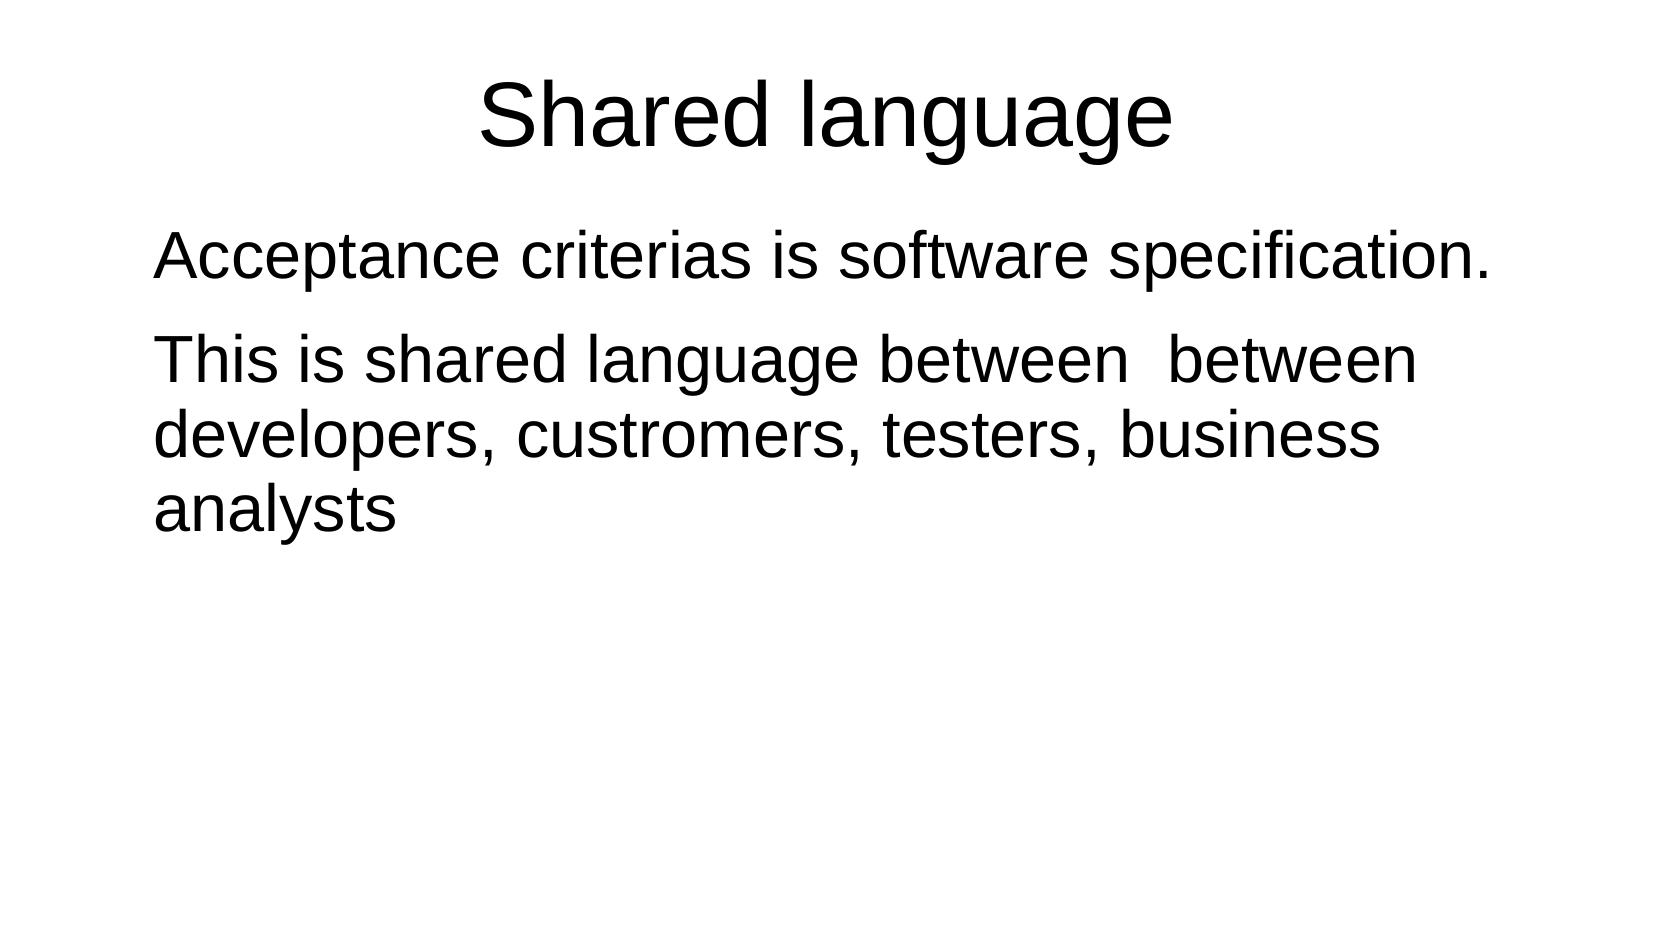

# Shared language
Acceptance criterias is software specification.
This is shared language between between developers, custromers, testers, business analysts